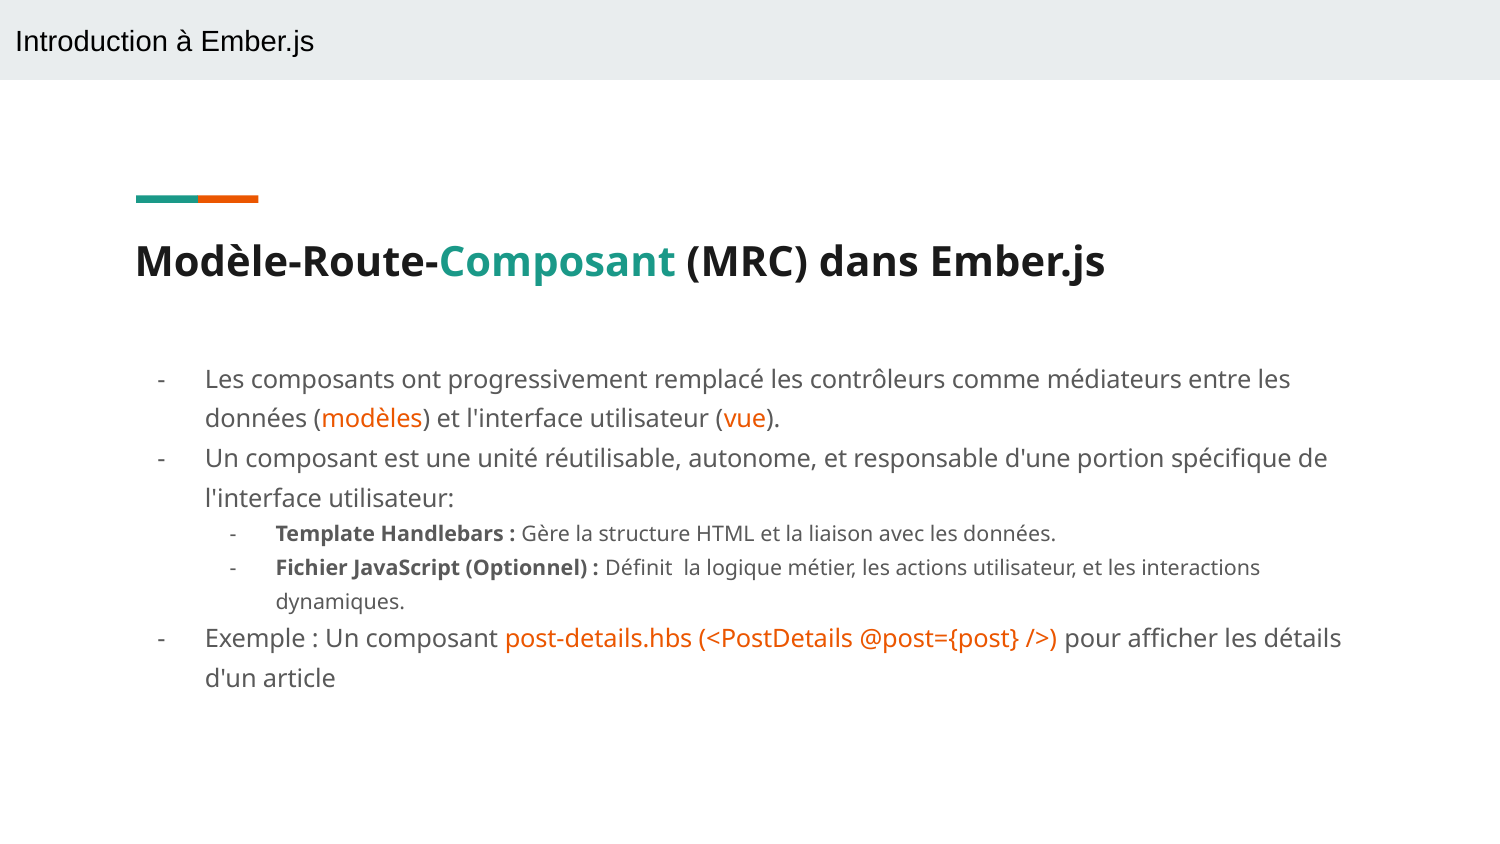

# Modèle-Route-Composant (MRC) dans Ember.js
Les composants ont progressivement remplacé les contrôleurs comme médiateurs entre les données (modèles) et l'interface utilisateur (vue).
Un composant est une unité réutilisable, autonome, et responsable d'une portion spécifique de l'interface utilisateur:
Template Handlebars : Gère la structure HTML et la liaison avec les données.
Fichier JavaScript (Optionnel) : Définit la logique métier, les actions utilisateur, et les interactions dynamiques.
Exemple : Un composant post-details.hbs (<PostDetails @post={post} />) pour afficher les détails d'un article